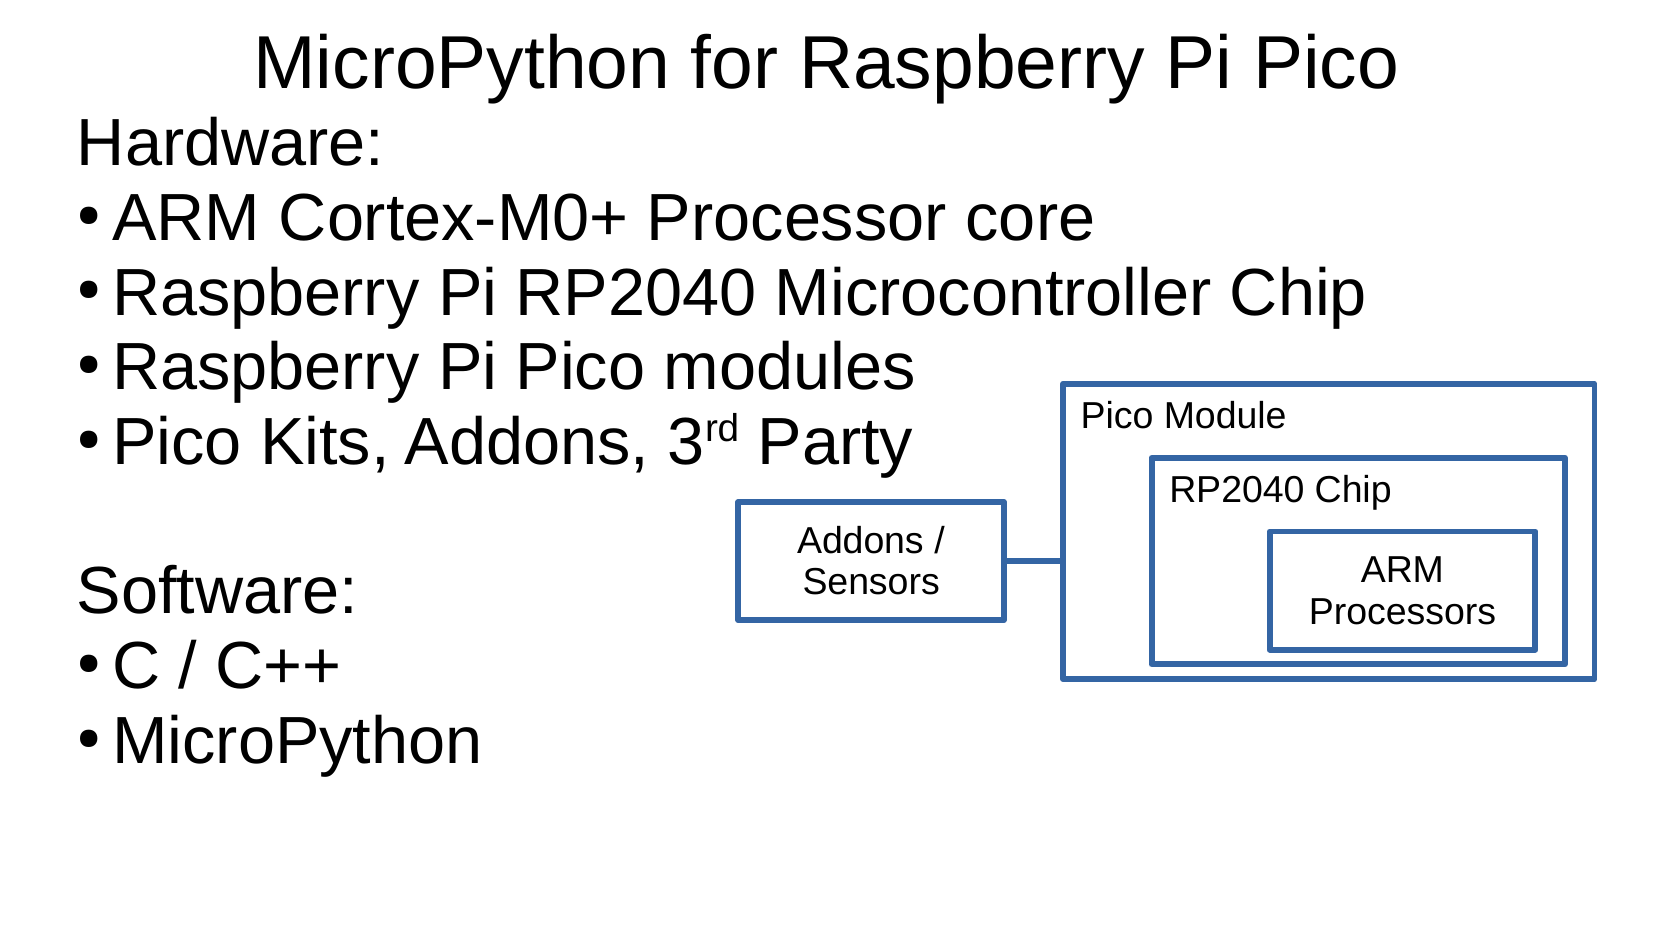

# MicroPython for Raspberry Pi Pico
Hardware:
ARM Cortex-M0+ Processor core
Raspberry Pi RP2040 Microcontroller Chip
Raspberry Pi Pico modules
Pico Kits, Addons, 3rd Party
Software:
C / C++
MicroPython
Pico Module
RP2040 Chip
Addons / Sensors
ARM Processors